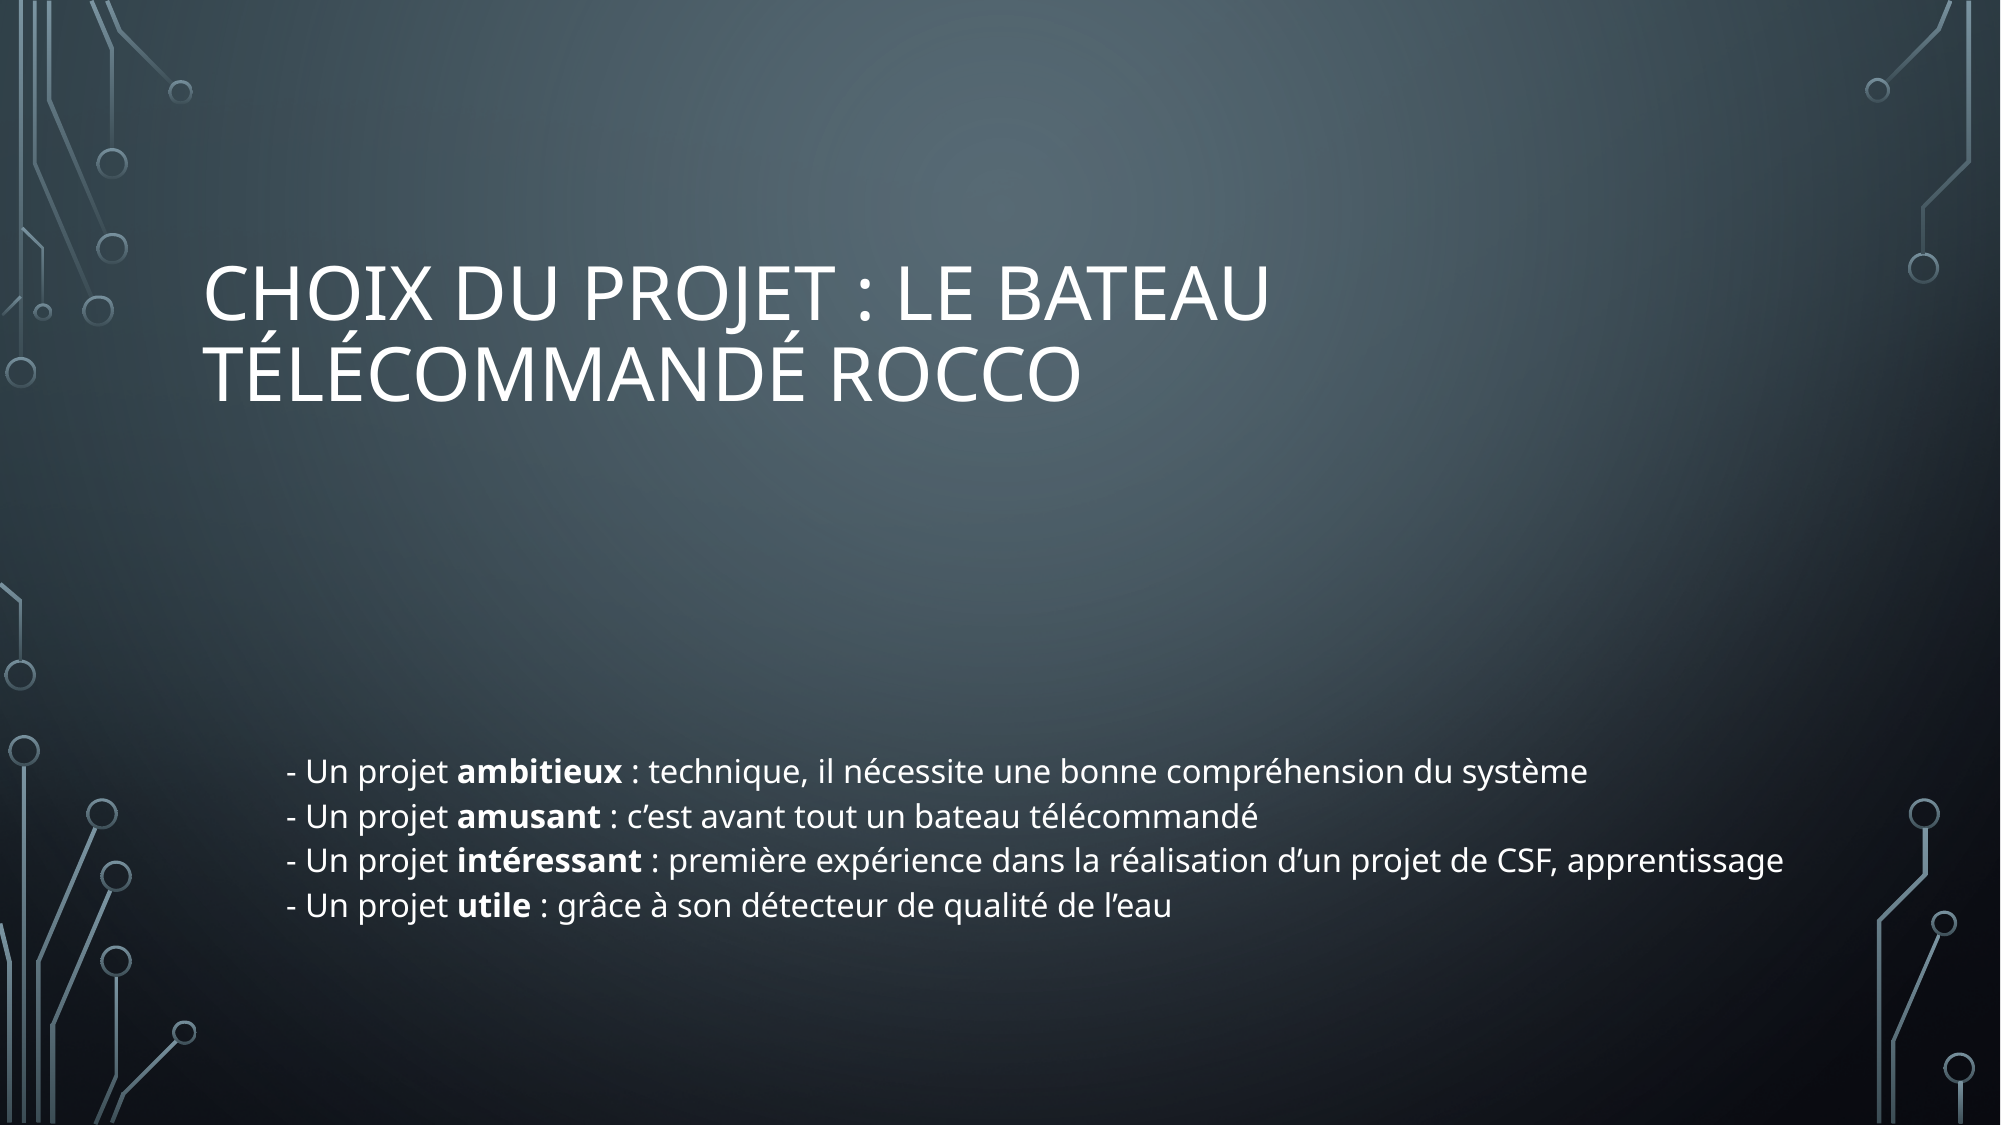

# CHOIX DU PROJET : le bateau télécommandé Rocco
- Un projet ambitieux : technique, il nécessite une bonne compréhension du système
- Un projet amusant : c’est avant tout un bateau télécommandé
- Un projet intéressant : première expérience dans la réalisation d’un projet de CSF, apprentissage
- Un projet utile : grâce à son détecteur de qualité de l’eau